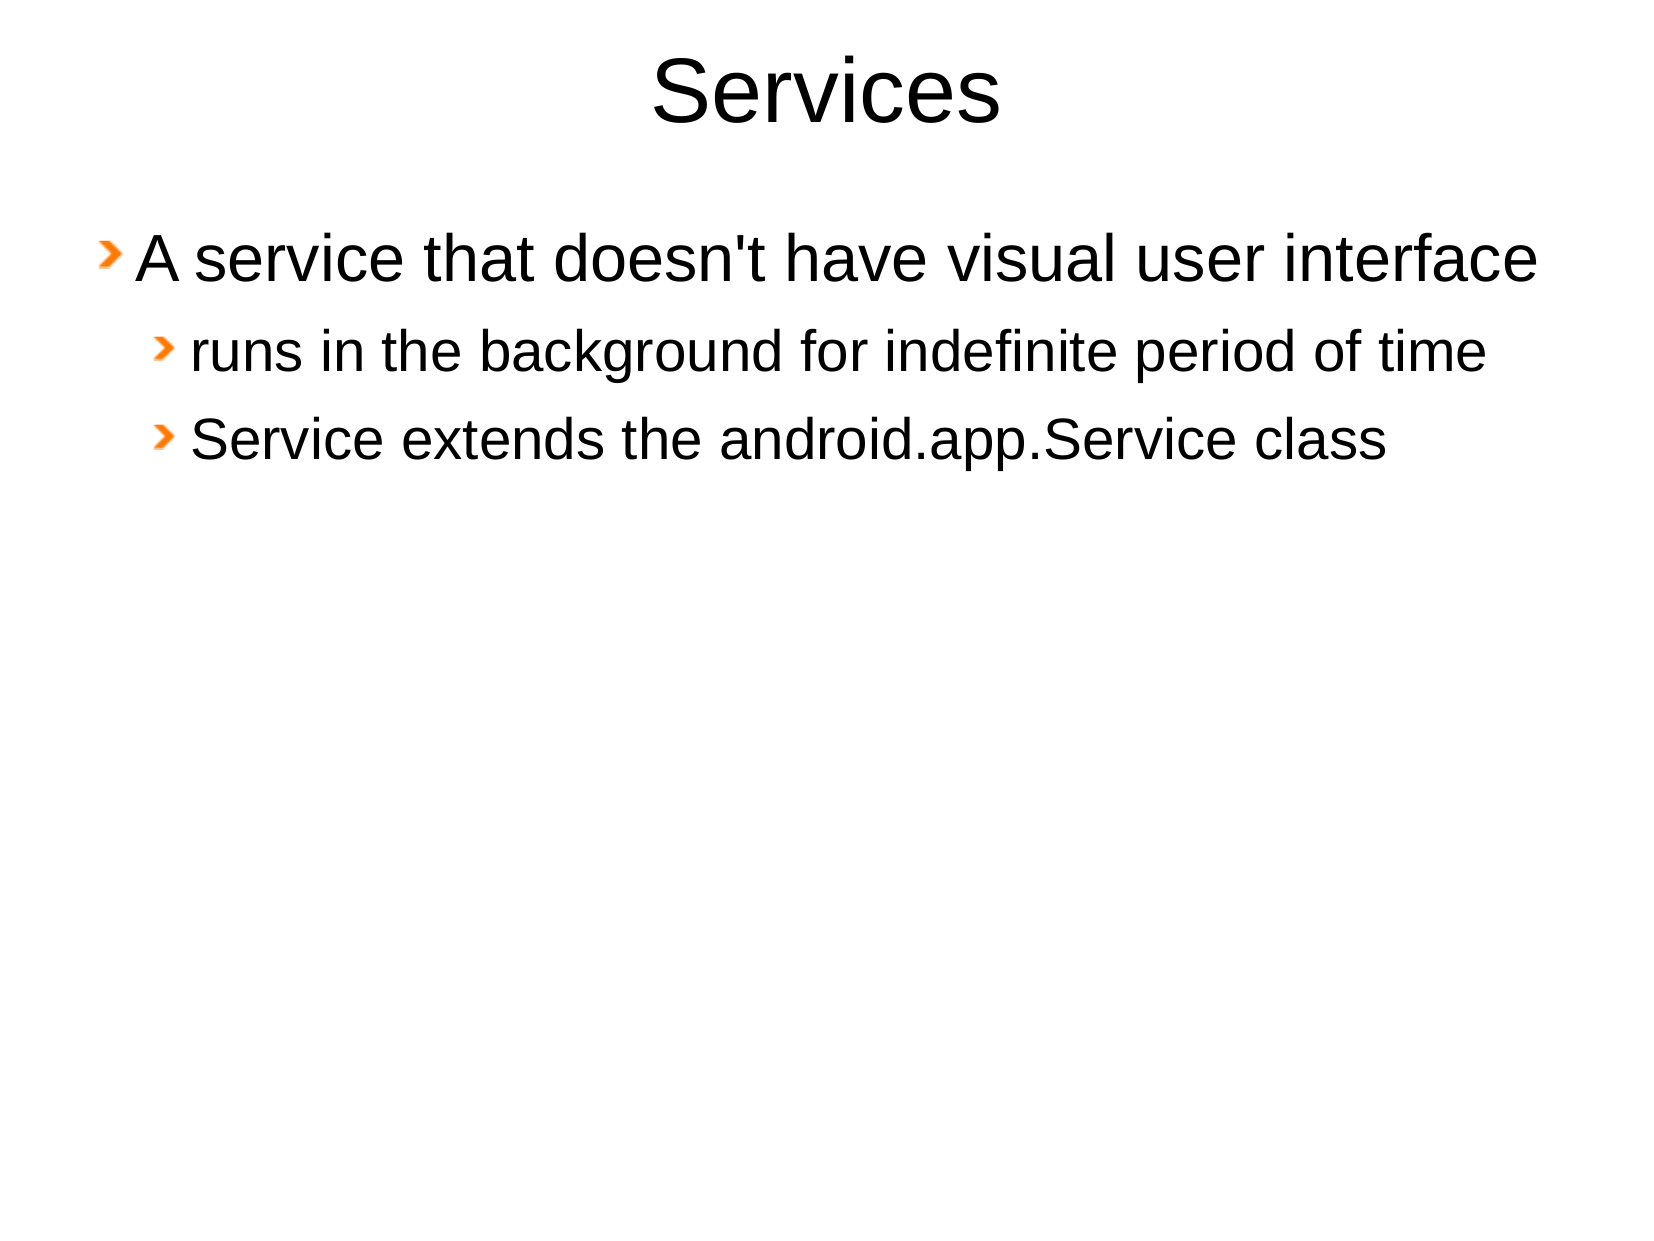

# Services
A service that doesn't have visual user interface
runs in the background for indefinite period of time
Service extends the android.app.Service class